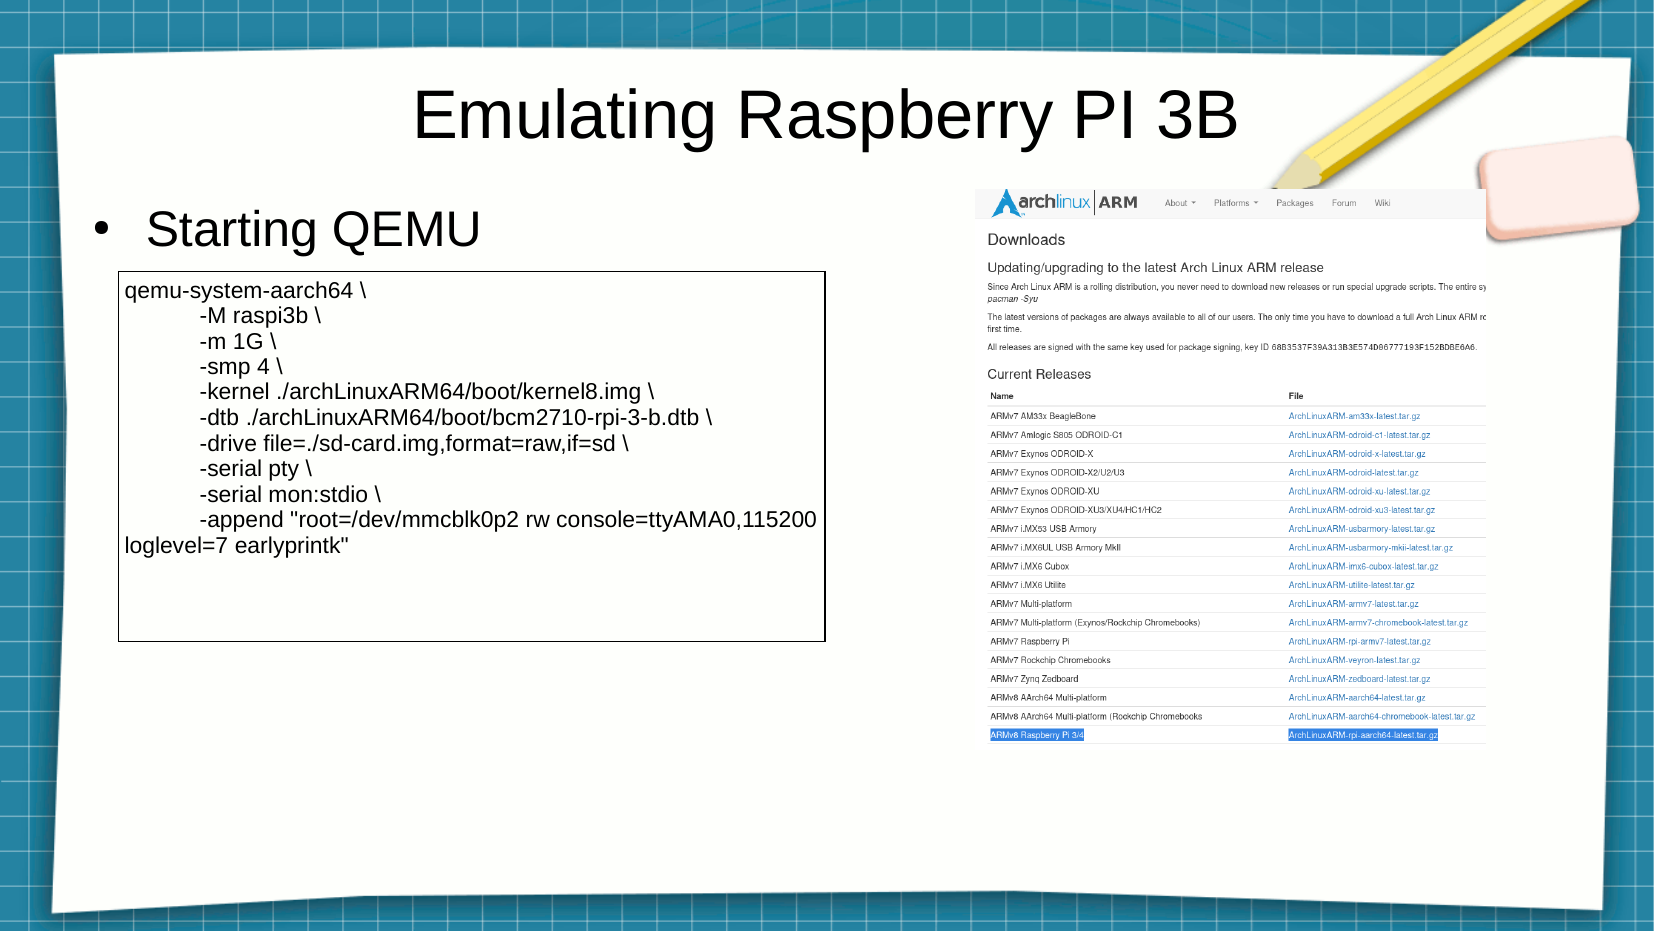

# Emulating Raspberry PI 3B
Starting QEMU
| qemu-system-aarch64 \ -M raspi3b \ -m 1G \ -smp 4 \ -kernel ./archLinuxARM64/boot/kernel8.img \ -dtb ./archLinuxARM64/boot/bcm2710-rpi-3-b.dtb \ -drive file=./sd-card.img,format=raw,if=sd \ -serial pty \ -serial mon:stdio \ -append "root=/dev/mmcblk0p2 rw console=ttyAMA0,115200 loglevel=7 earlyprintk" |
| --- |